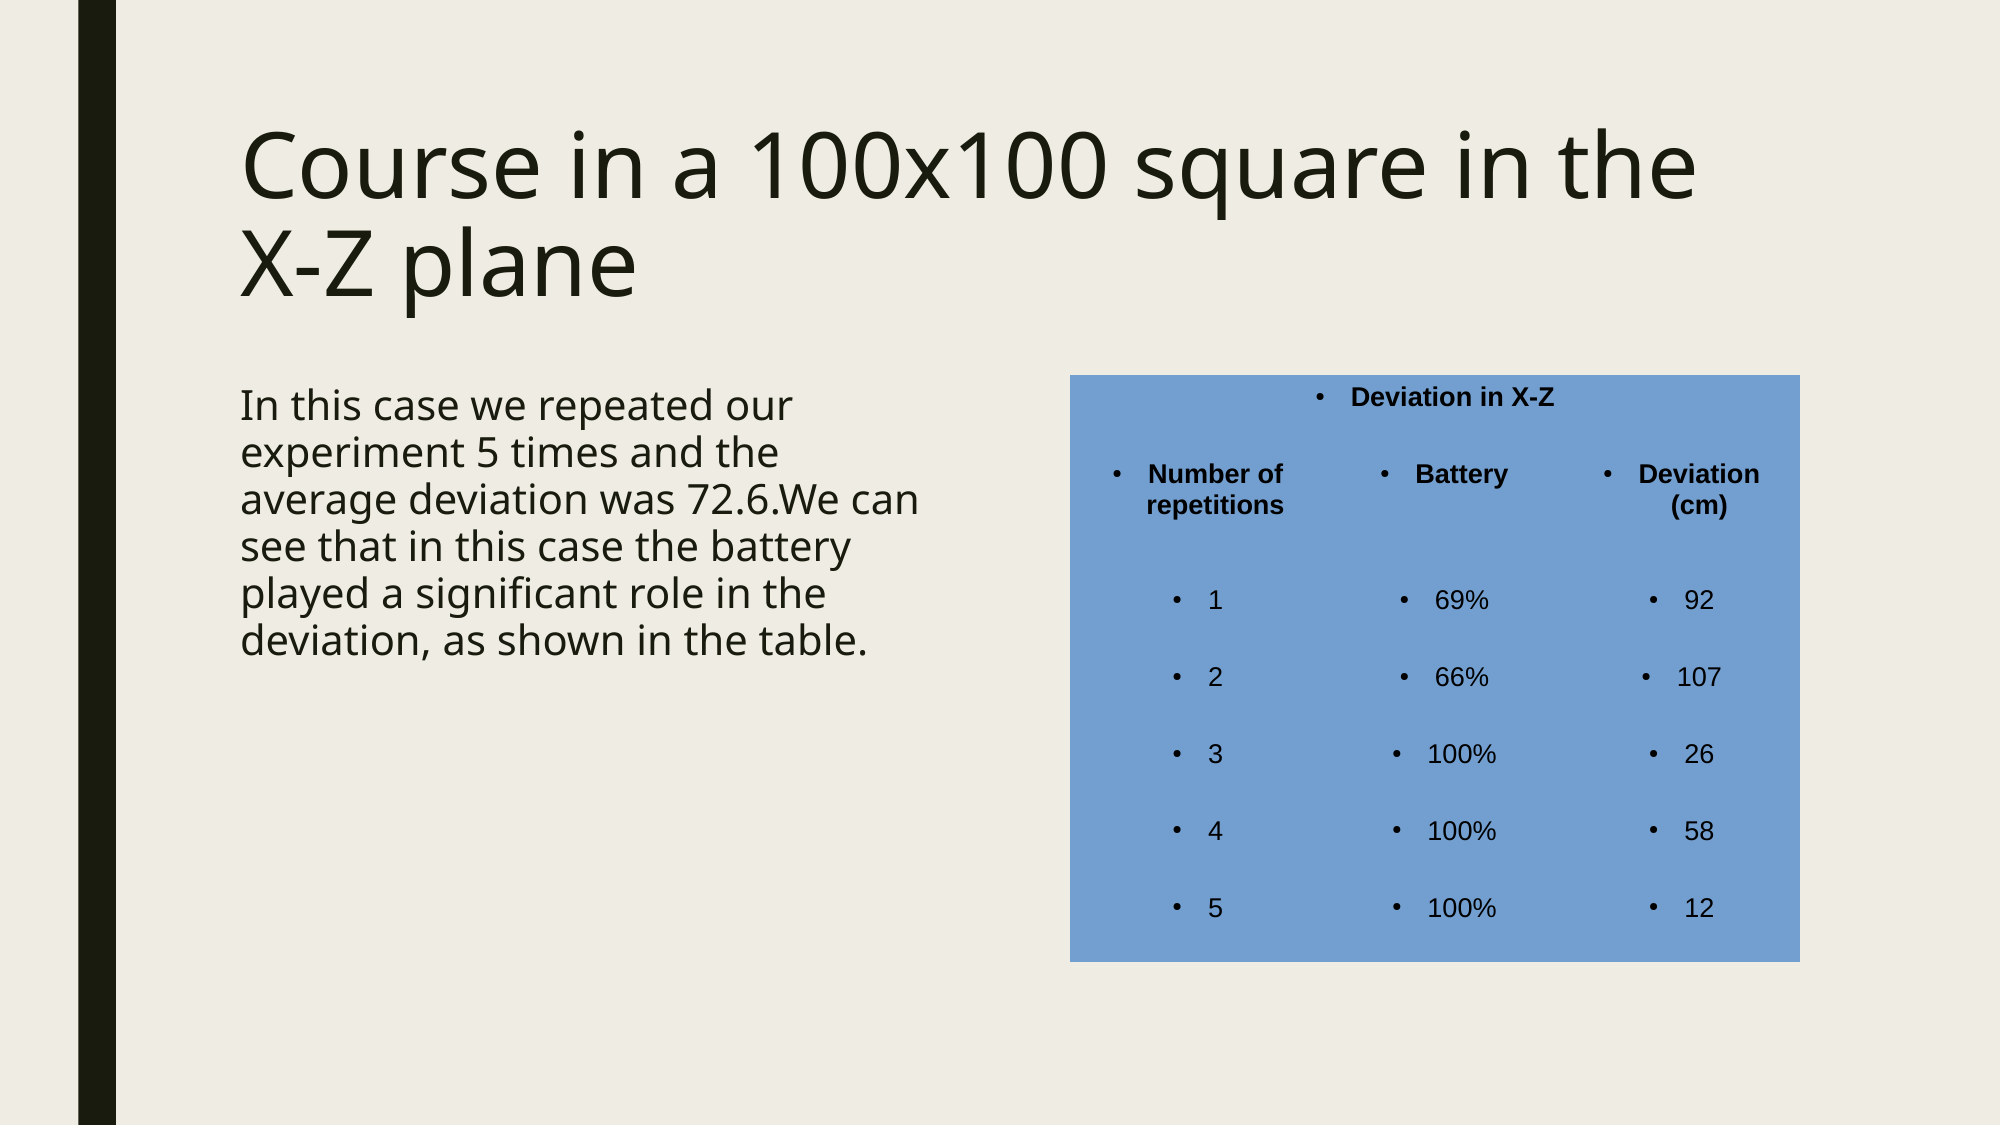

# Course in a 100x100 square in the X-Z plane
In this case we repeated our experiment 5 times and the average deviation was 72.6.We can see that in this case the battery played a significant role in the deviation, as shown in the table.
| Deviation in X-Z | | |
| --- | --- | --- |
| Number of repetitions | Battery | Deviation (cm) |
| 1 | 69% | 92 |
| 2 | 66% | 107 |
| 3 | 100% | 26 |
| 4 | 100% | 58 |
| 5 | 100% | 12 |